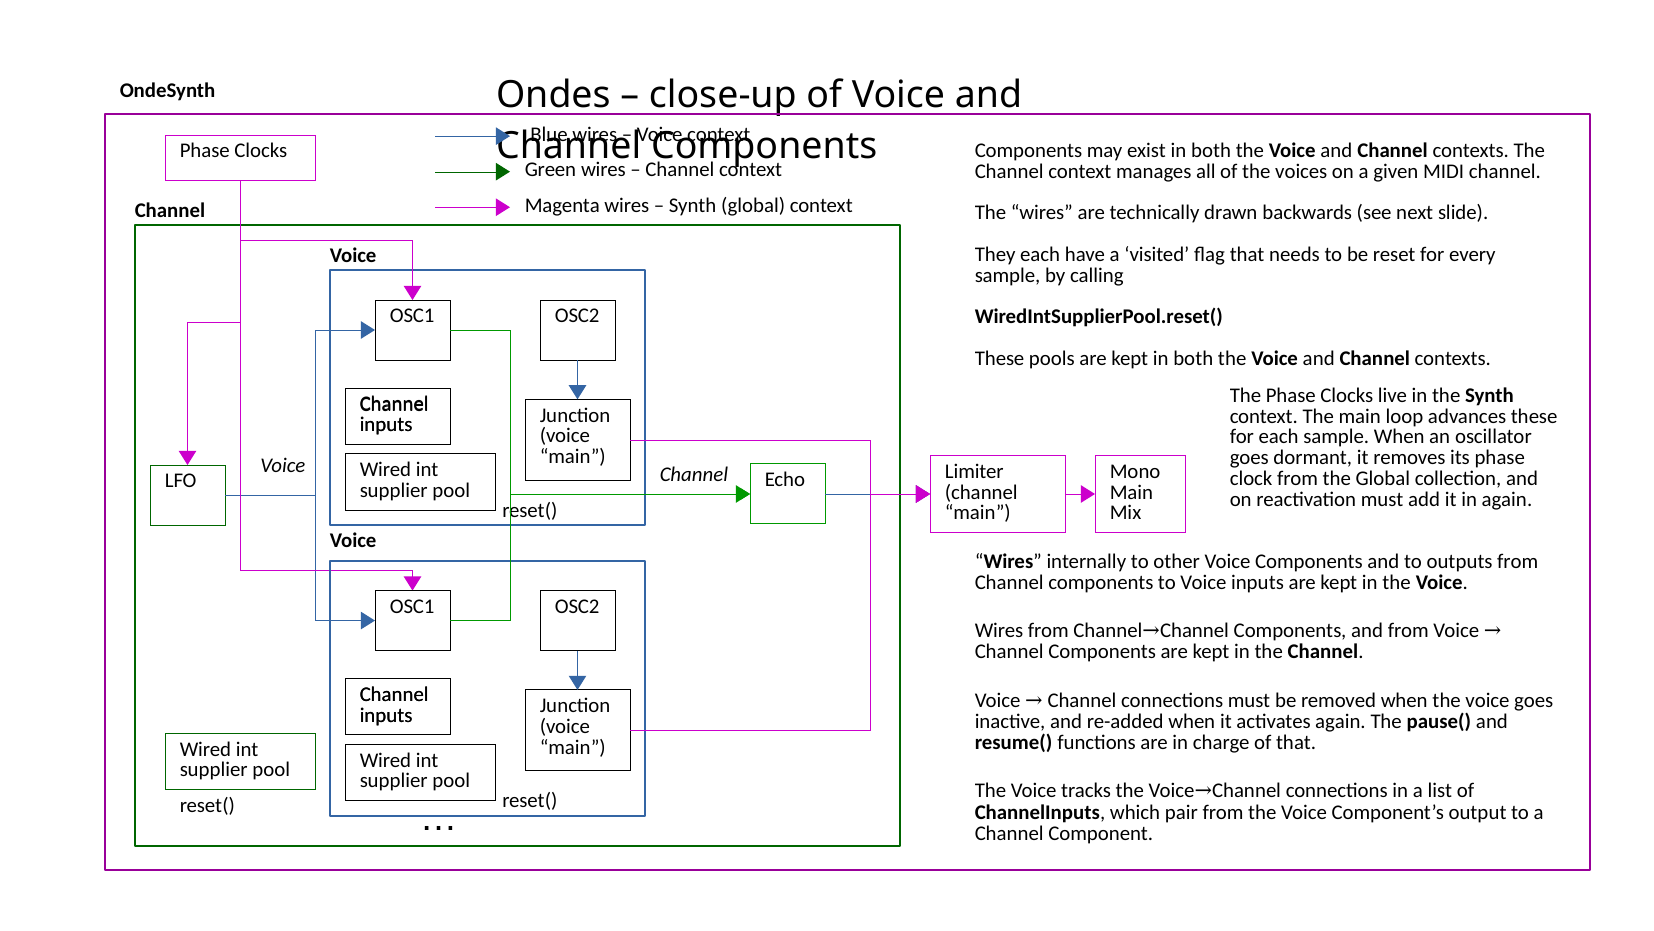

Ondes – close-up of Voice and Channel Components
OndeSynth
Blue wires – Voice context
Phase Clocks
Components may exist in both the Voice and Channel contexts. The Channel context manages all of the voices on a given MIDI channel.
The “wires” are technically drawn backwards (see next slide).
They each have a ‘visited’ flag that needs to be reset for every sample, by calling
WiredIntSupplierPool.reset()
These pools are kept in both the Voice and Channel contexts.
Green wires – Channel context
Magenta wires – Synth (global) context
Channel
Voice
OSC1
OSC2
The Phase Clocks live in the Synth context. The main loop advances these for each sample. When an oscillator goes dormant, it removes its phase clock from the Global collection, and on reactivation must add it in again.
Channel inputs
Channel inputs
Junction (voice “main”)
Voice
Wired int supplier pool
Limiter
(channel “main”)
Mono Main Mix
Channel
Echo
LFO
reset()
Voice
“Wires” internally to other Voice Components and to outputs from Channel components to Voice inputs are kept in the Voice.
Wires from Channel→Channel Components, and from Voice → Channel Components are kept in the Channel.
Voice → Channel connections must be removed when the voice goes inactive, and re-added when it activates again. The pause() and resume() functions are in charge of that.
The Voice tracks the Voice→Channel connections in a list of ChannelInputs, which pair from the Voice Component’s output to a Channel Component.
OSC1
OSC2
Channel inputs
Channel inputs
Junction (voice “main”)
Wired int supplier pool
Wired int supplier pool
reset()
…
reset()